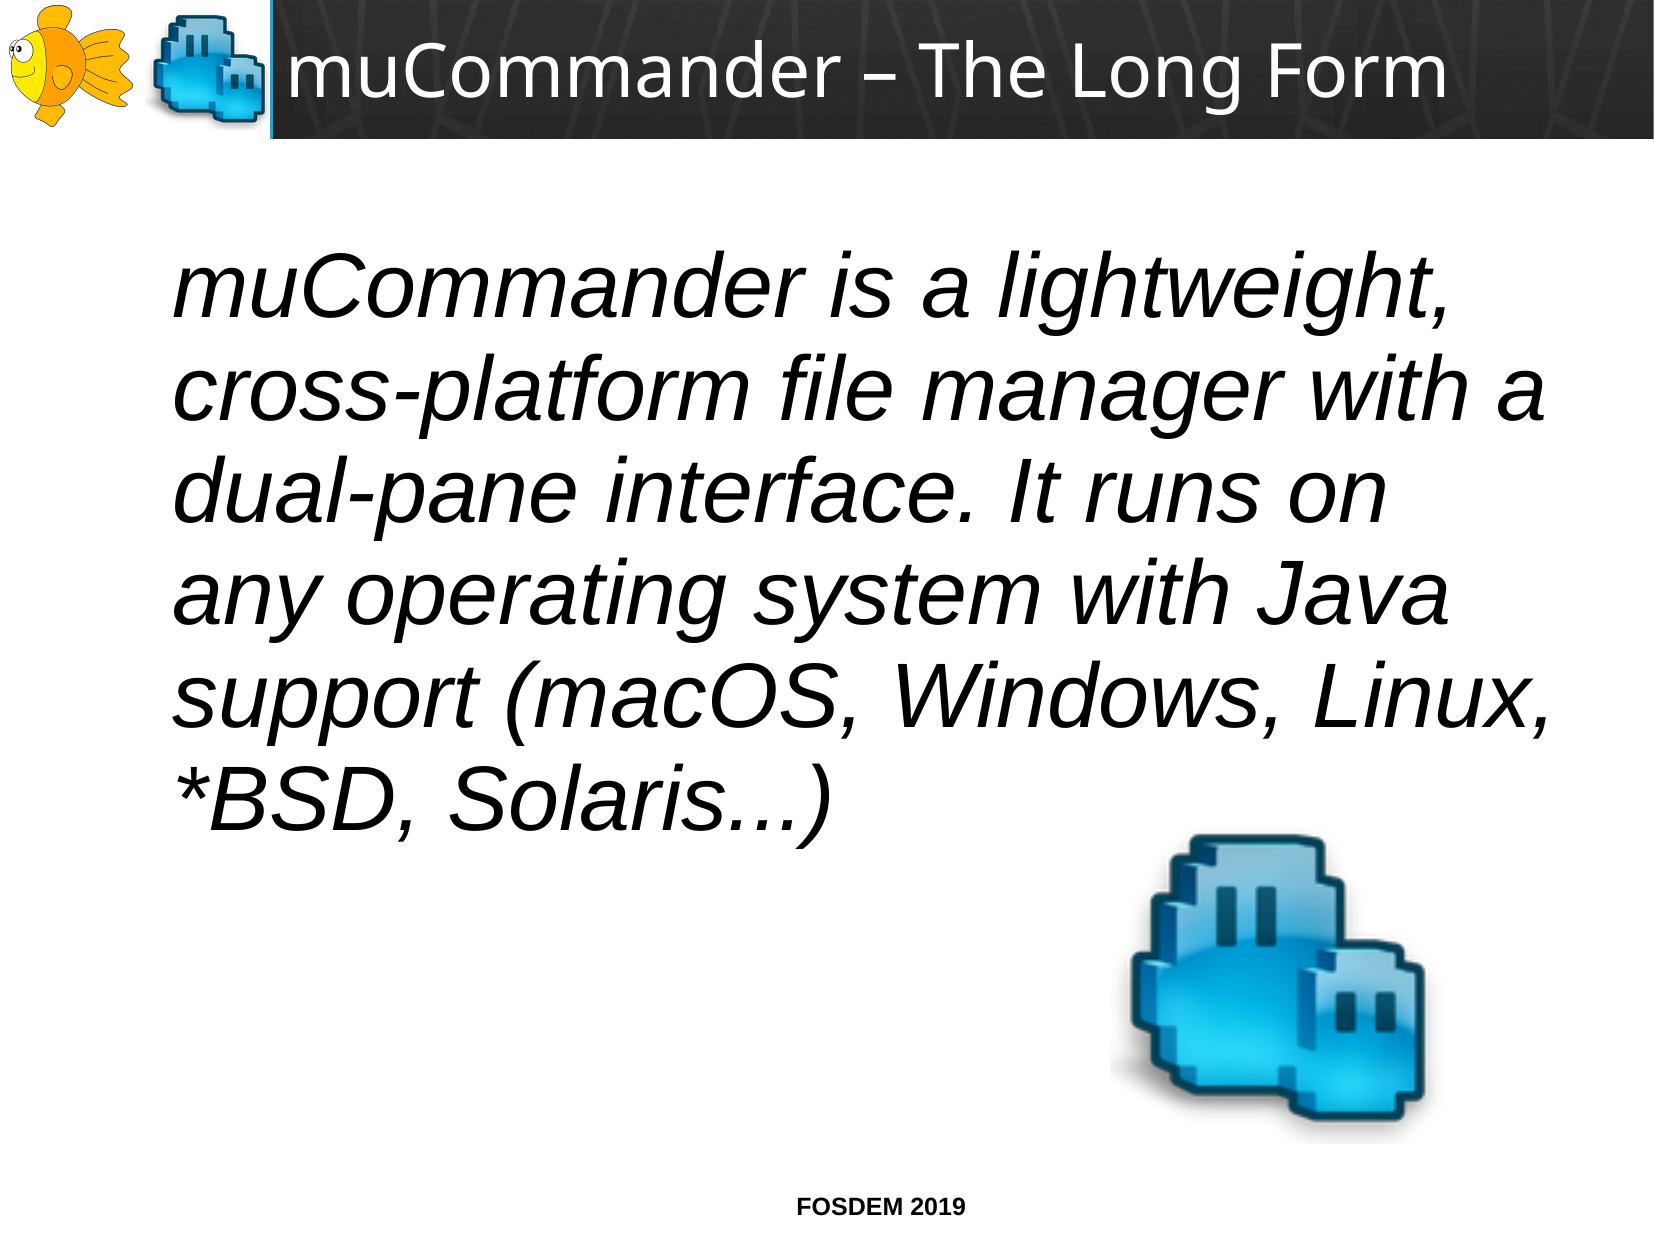

# muCommander – The Long Form
muCommander is a lightweight, cross-platform file manager with a dual-pane interface. It runs on any operating system with Java support (macOS, Windows, Linux, *BSD, Solaris...)